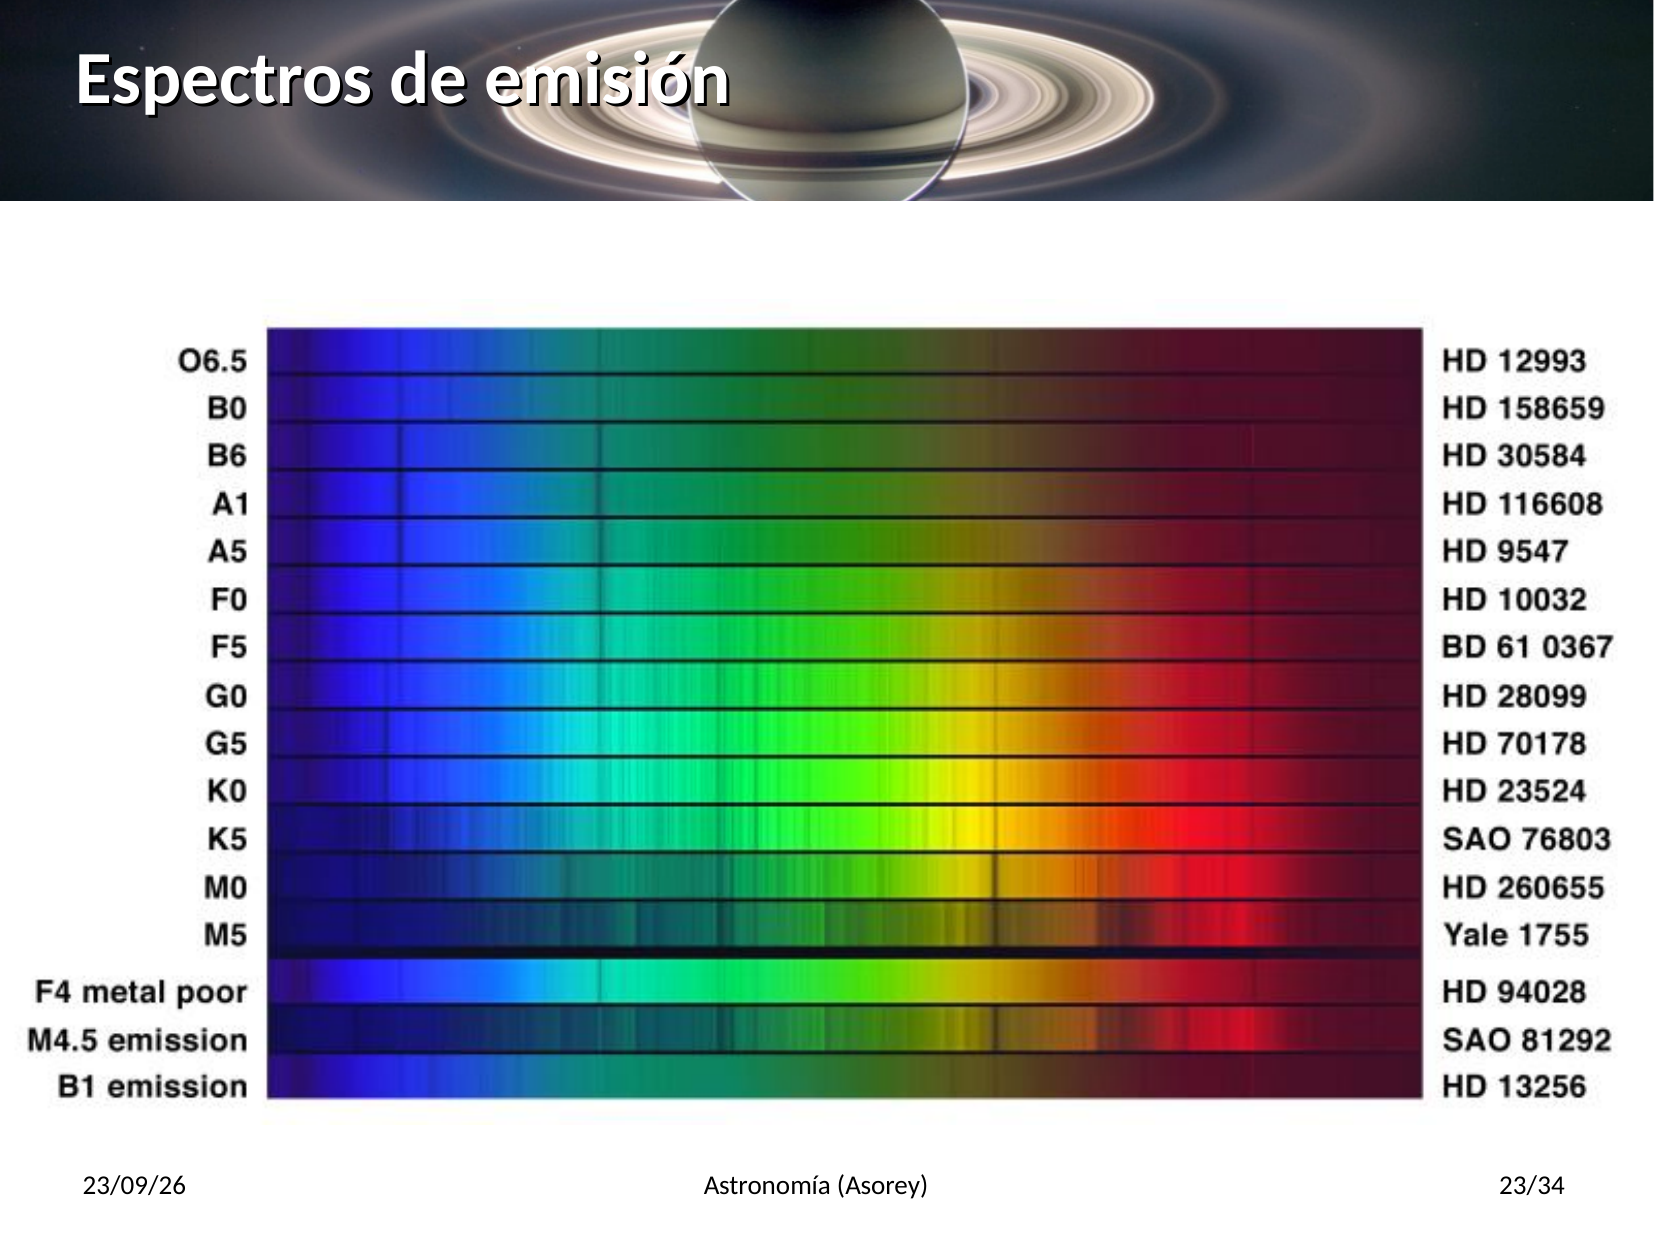

# Espectros de emisión
Astronomía (Asorey)
23